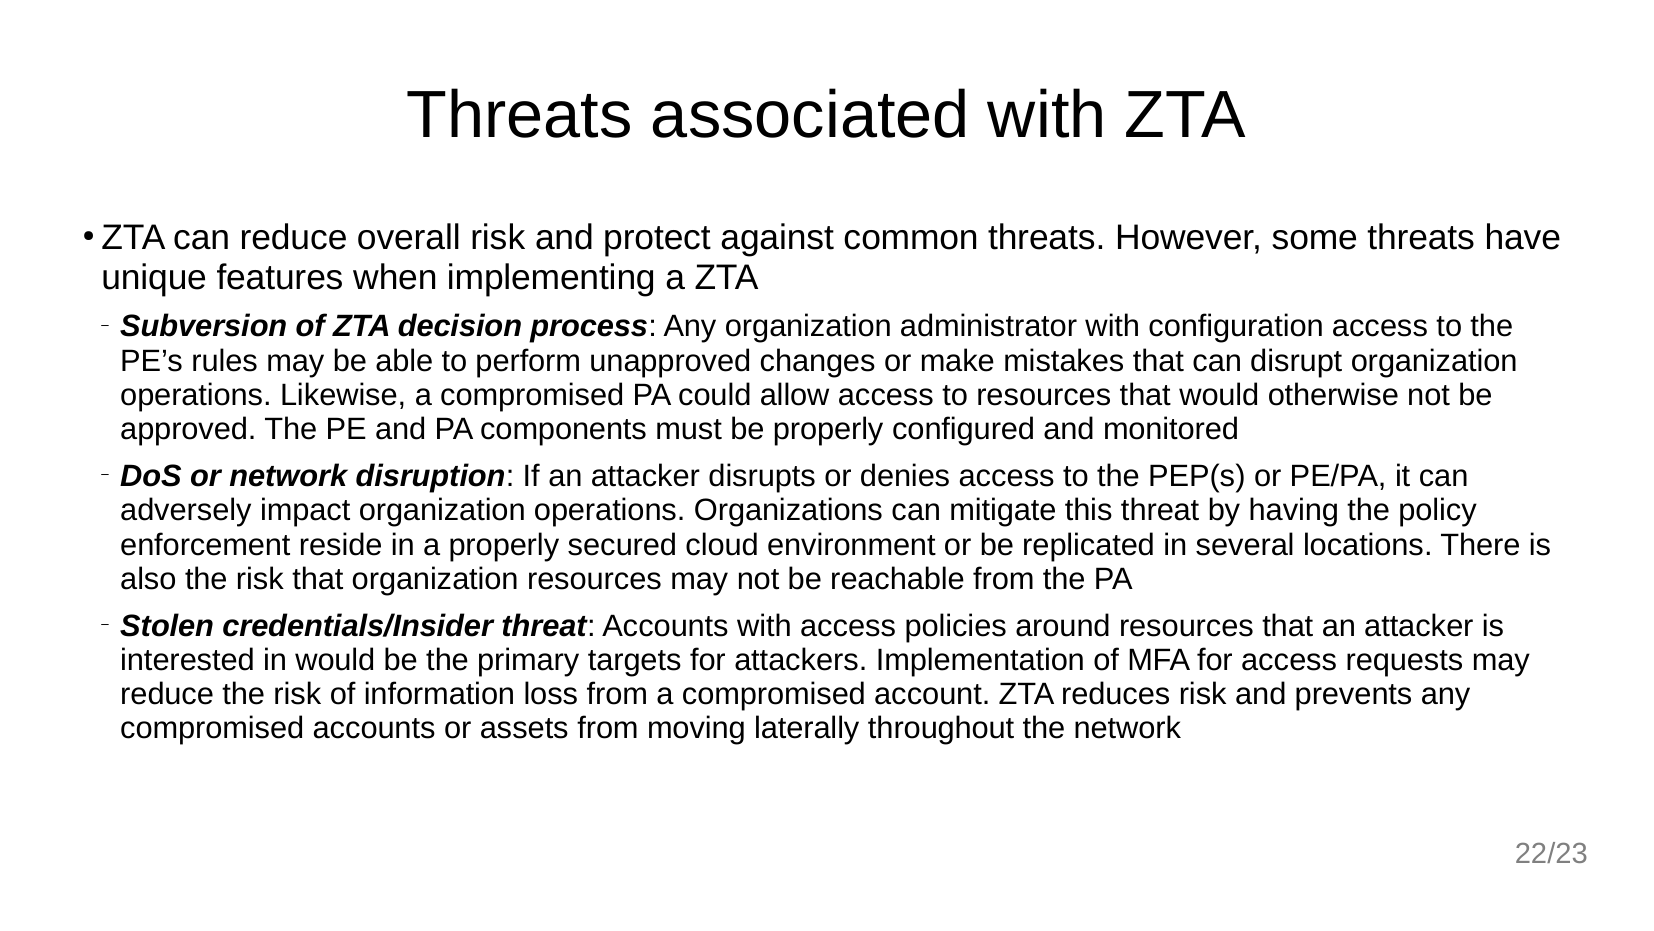

# Threats associated with ZTA
ZTA can reduce overall risk and protect against common threats. However, some threats have unique features when implementing a ZTA
Subversion of ZTA decision process: Any organization administrator with configuration access to the PE’s rules may be able to perform unapproved changes or make mistakes that can disrupt organization operations. Likewise, a compromised PA could allow access to resources that would otherwise not be approved. The PE and PA components must be properly configured and monitored
DoS or network disruption: If an attacker disrupts or denies access to the PEP(s) or PE/PA, it can adversely impact organization operations. Organizations can mitigate this threat by having the policy enforcement reside in a properly secured cloud environment or be replicated in several locations. There is also the risk that organization resources may not be reachable from the PA
Stolen credentials/Insider threat: Accounts with access policies around resources that an attacker is interested in would be the primary targets for attackers. Implementation of MFA for access requests may reduce the risk of information loss from a compromised account. ZTA reduces risk and prevents any compromised accounts or assets from moving laterally throughout the network